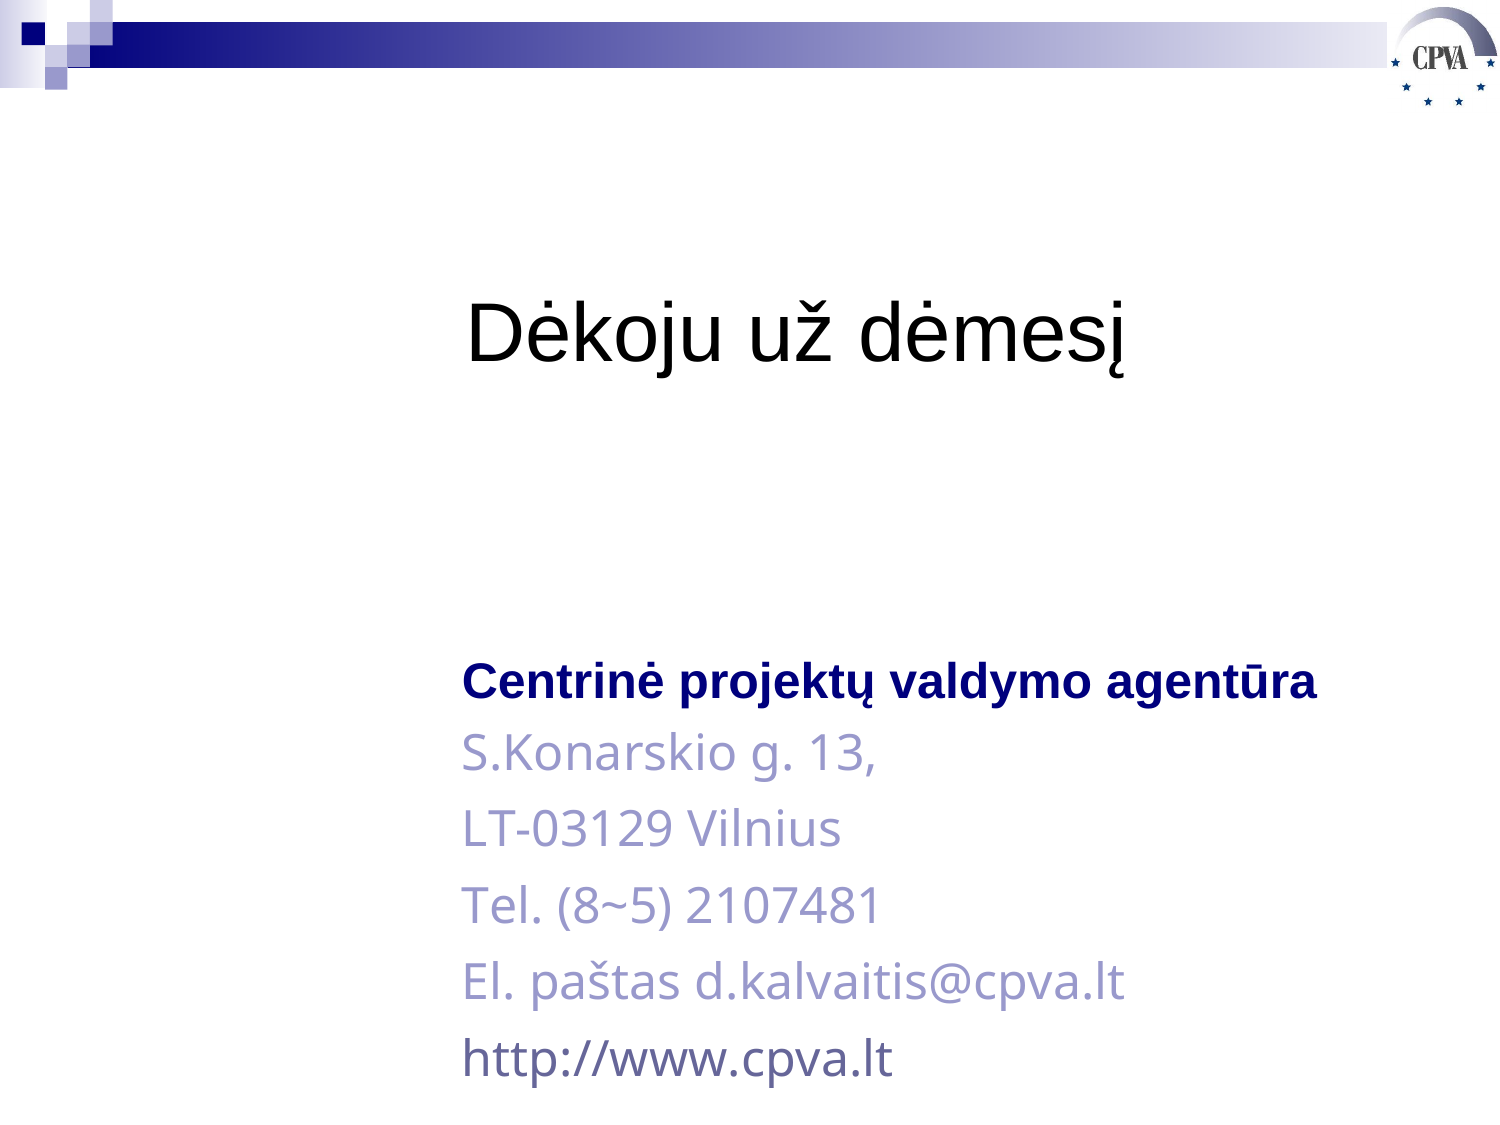

# Dėkoju už dėmesį
Centrinė projektų valdymo agentūra
S.Konarskio g. 13,
LT-03129 Vilnius
Tel. (8~5) 2107481
El. paštas d.kalvaitis@cpva.lt
http://www.cpva.lt